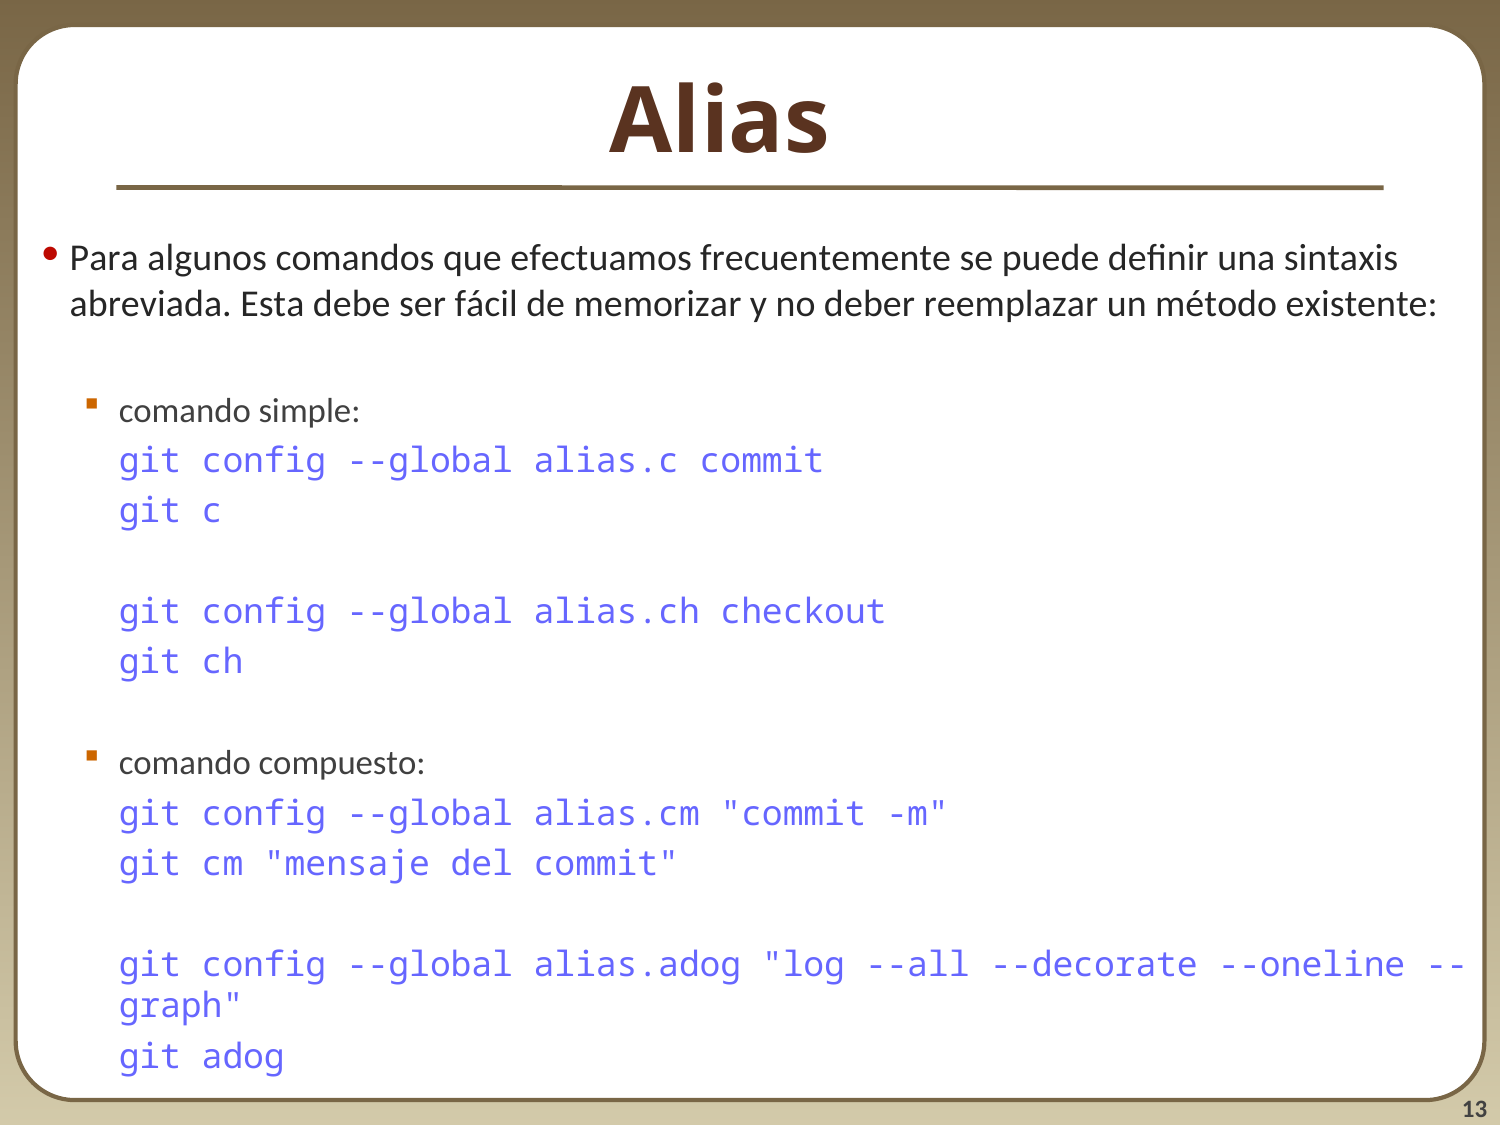

# Alias
Para algunos comandos que efectuamos frecuentemente se puede definir una sintaxis abreviada. Esta debe ser fácil de memorizar y no deber reemplazar un método existente:
comando simple:
git config --global alias.c commit
git c
git config --global alias.ch checkout
git ch
comando compuesto:
git config --global alias.cm "commit -m"
git cm "mensaje del commit"
git config --global alias.adog "log --all --decorate --oneline --graph"
git adog